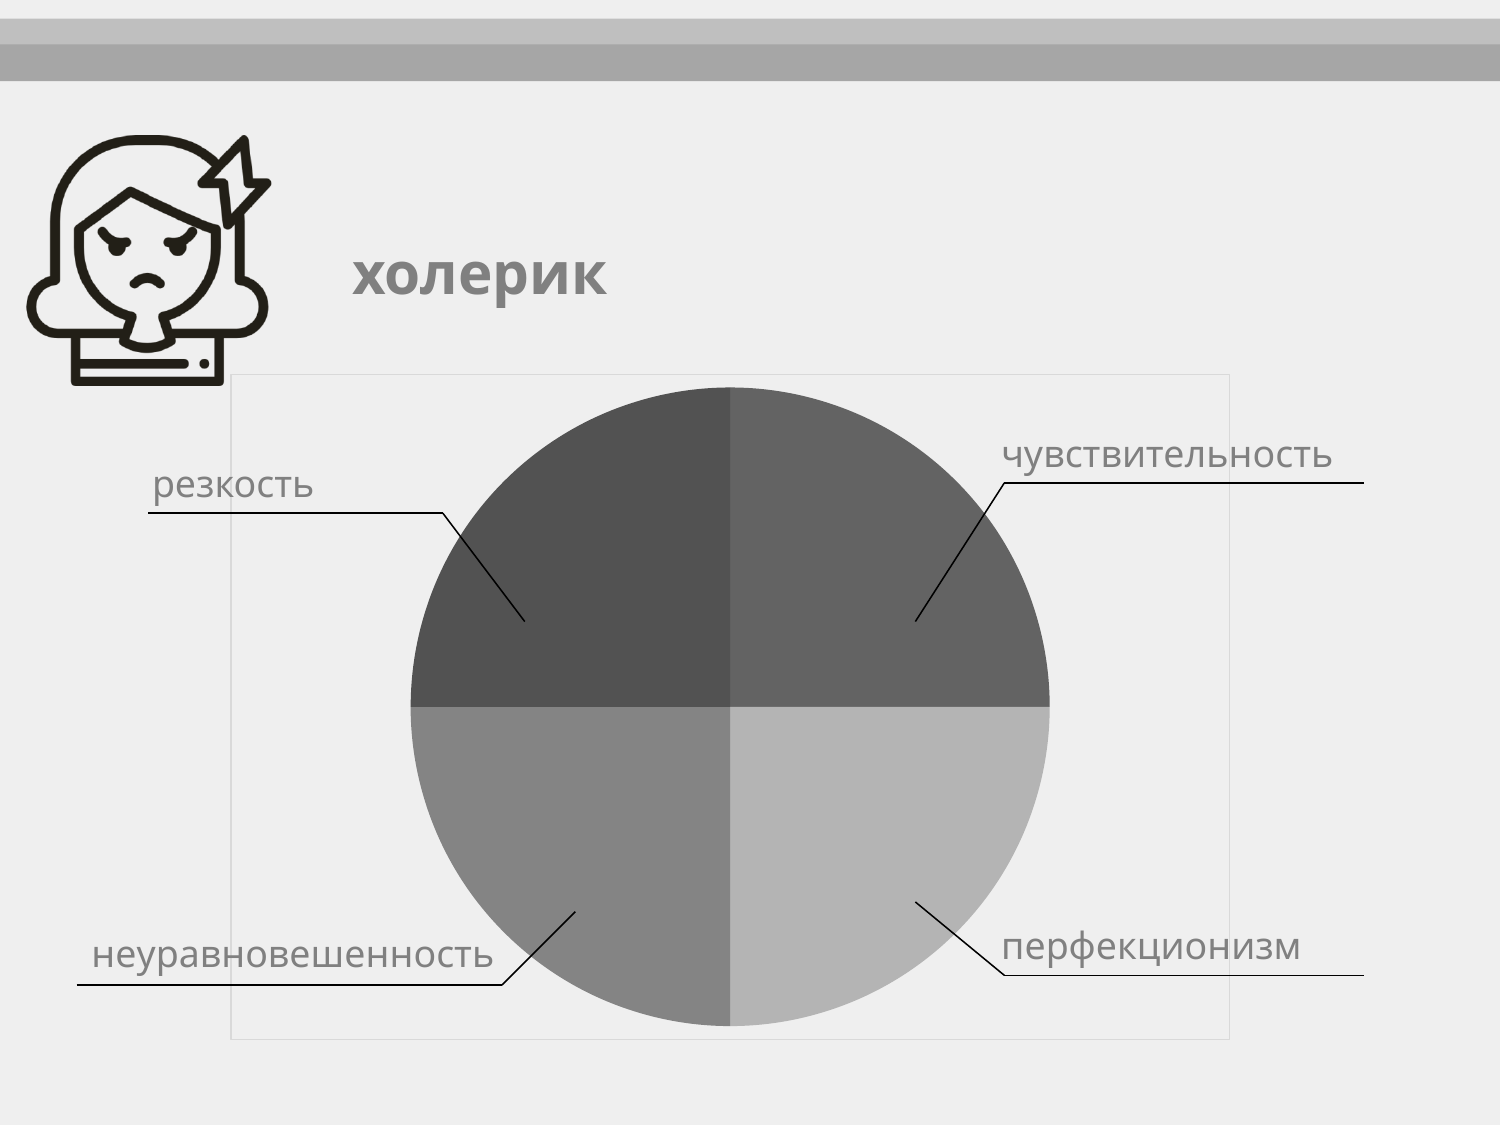

холерик
### Chart
| Category | Продажи |
|---|---|
| Кв. 1 | 2.0 |
| Кв. 2 | 2.0 |
| Кв. 3 | 2.0 |
| Кв. 4 | 2.0 |чувствительность
резкость
перфекционизм
неуравновешенность